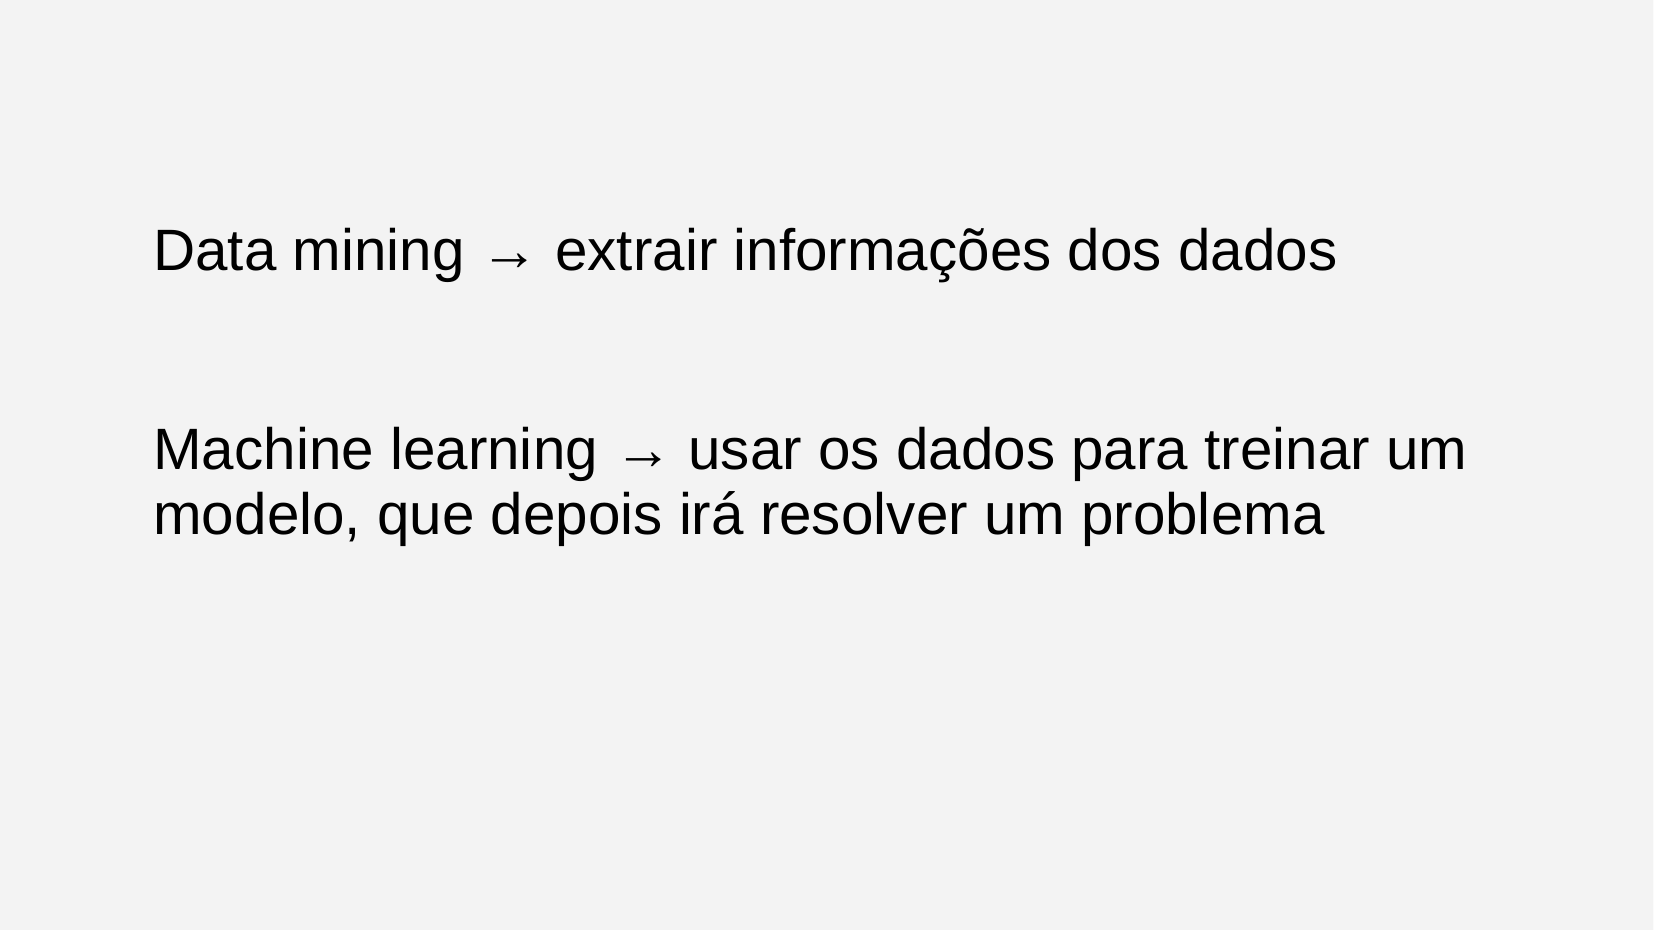

#
Data mining → extrair informações dos dados
Machine learning → usar os dados para treinar um modelo, que depois irá resolver um problema